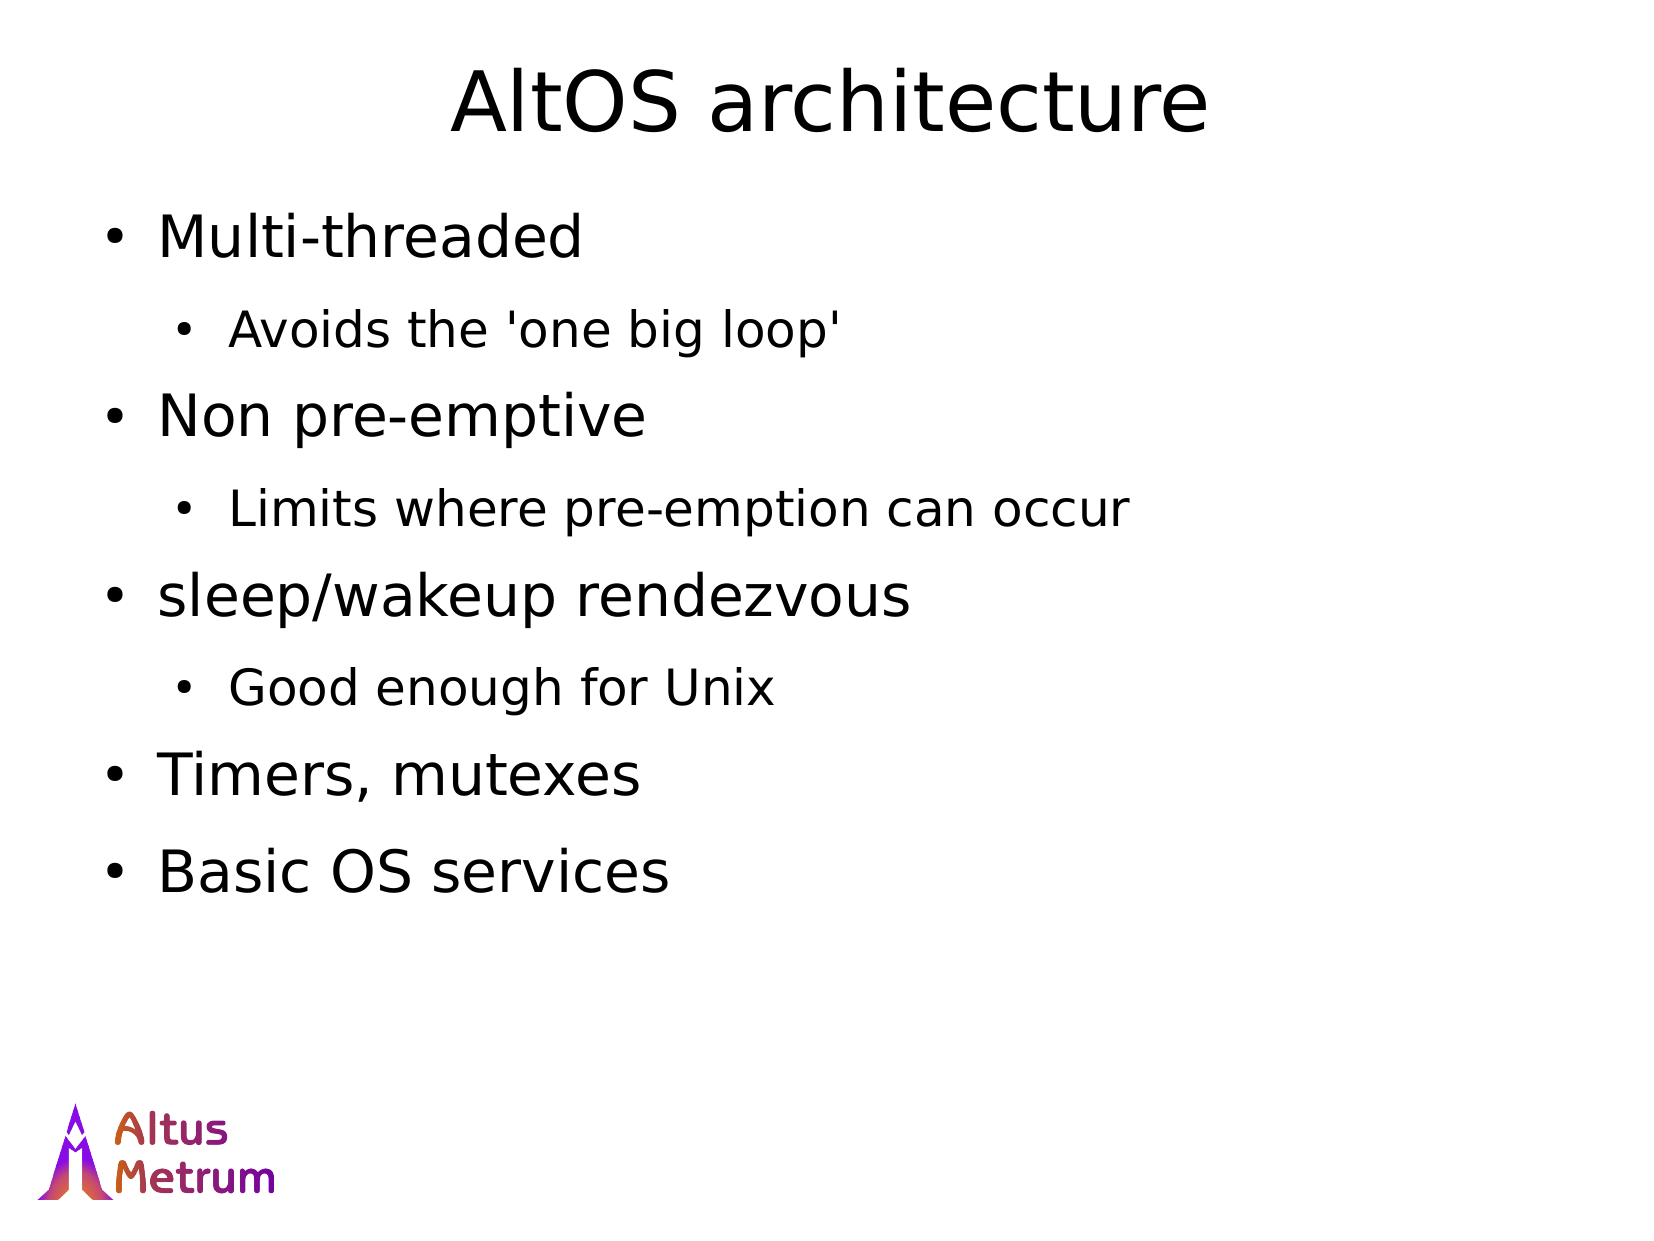

# AltOS architecture
Multi-threaded
Avoids the 'one big loop'
Non pre-emptive
Limits where pre-emption can occur
sleep/wakeup rendezvous
Good enough for Unix
Timers, mutexes
Basic OS services